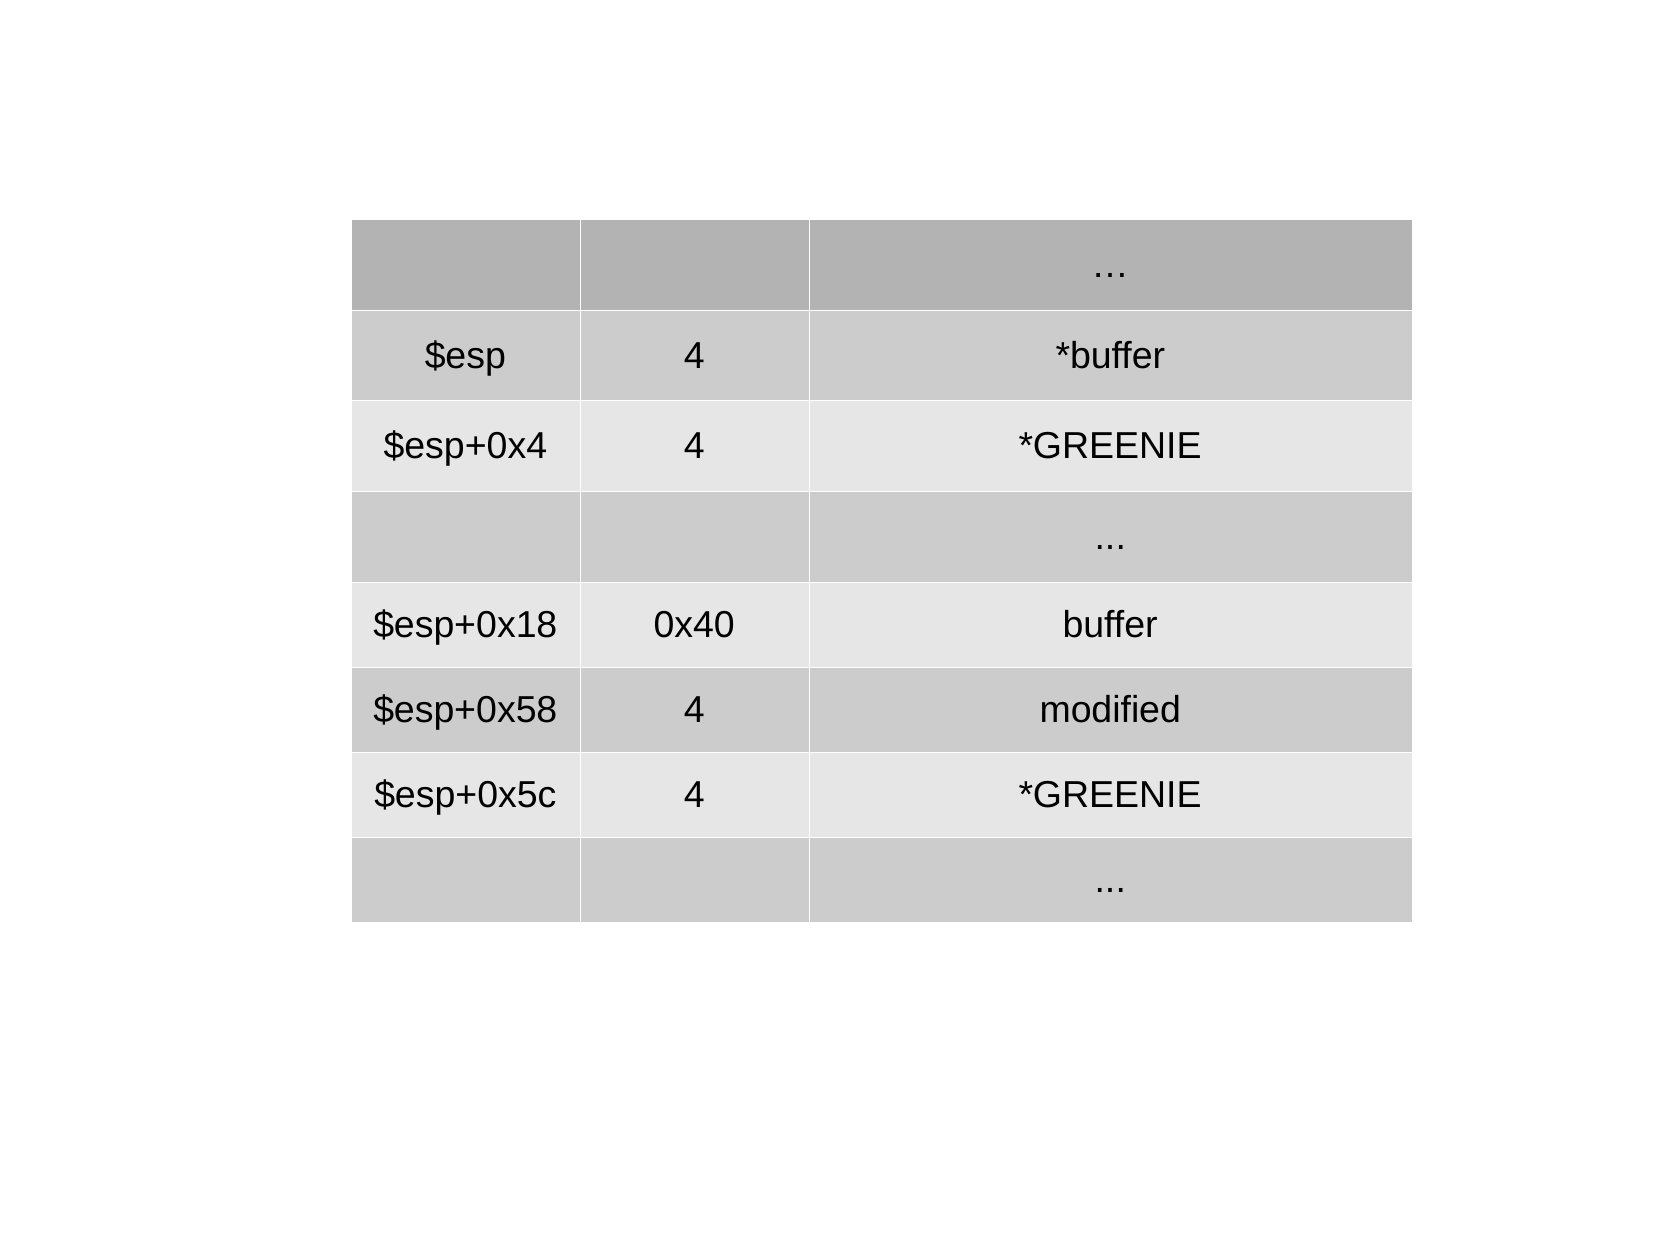

| | | … |
| --- | --- | --- |
| $esp | 4 | \*buffer |
| $esp+0x4 | 4 | \*GREENIE |
| | | ... |
| $esp+0x18 | 0x40 | buffer |
| $esp+0x58 | 4 | modified |
| $esp+0x5c | 4 | \*GREENIE |
| | | ... |